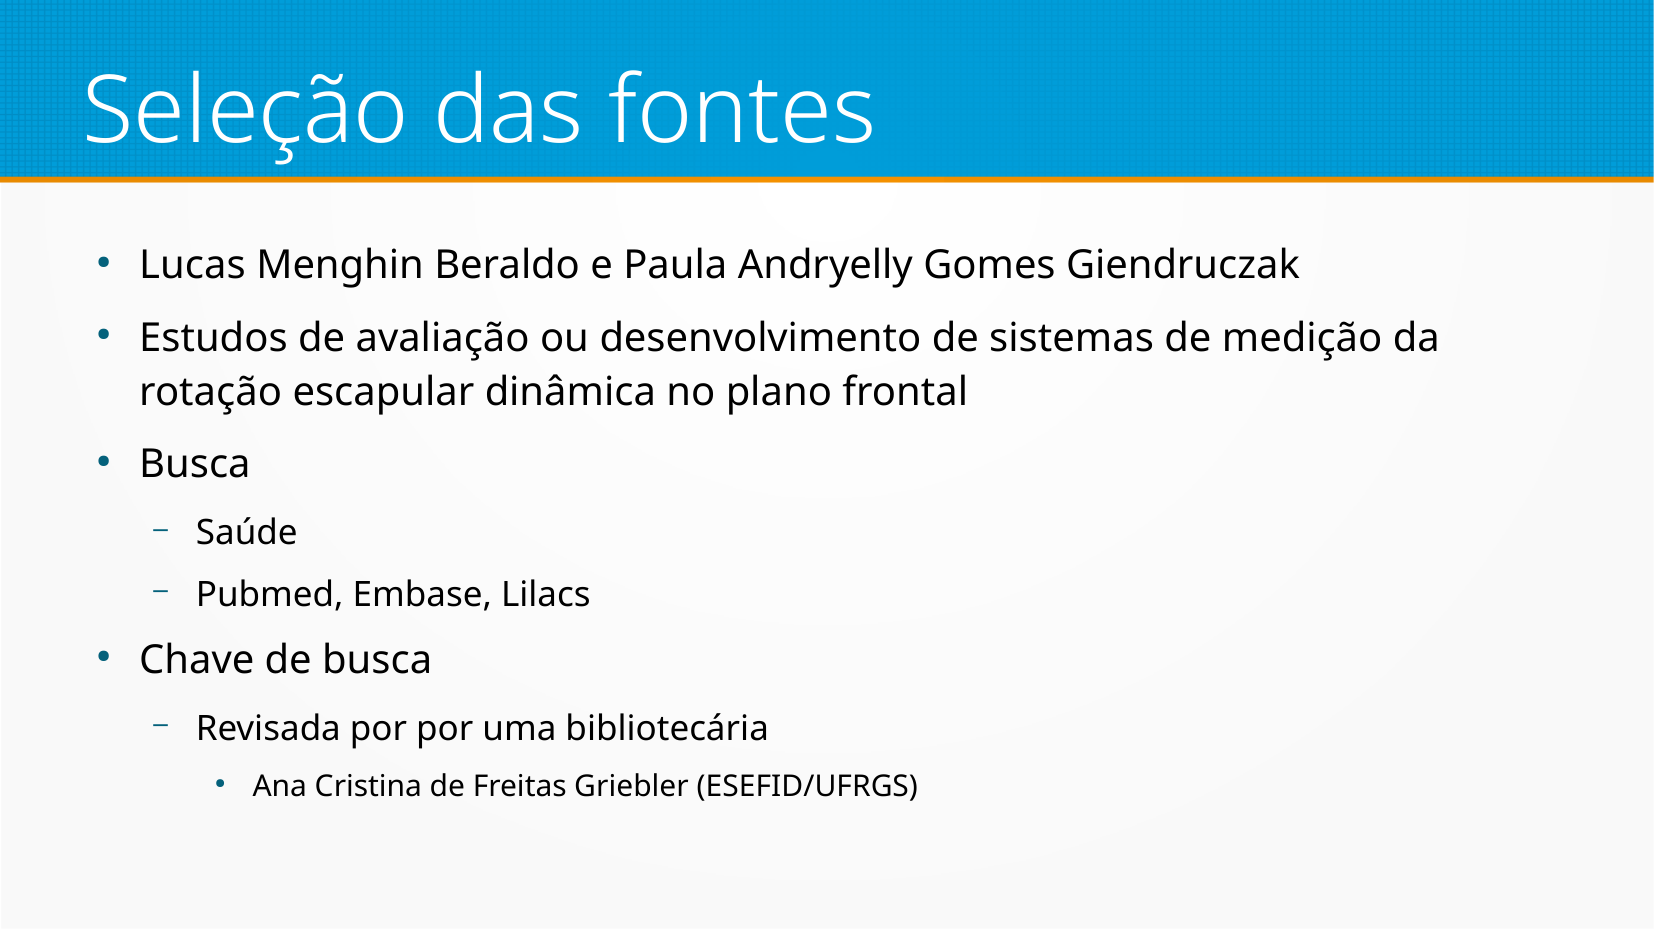

# Seleção das fontes
Lucas Menghin Beraldo e Paula Andryelly Gomes Giendruczak
Estudos de avaliação ou desenvolvimento de sistemas de medição da rotação escapular dinâmica no plano frontal
Busca
Saúde
Pubmed, Embase, Lilacs
Chave de busca
Revisada por por uma bibliotecária
Ana Cristina de Freitas Griebler (ESEFID/UFRGS)